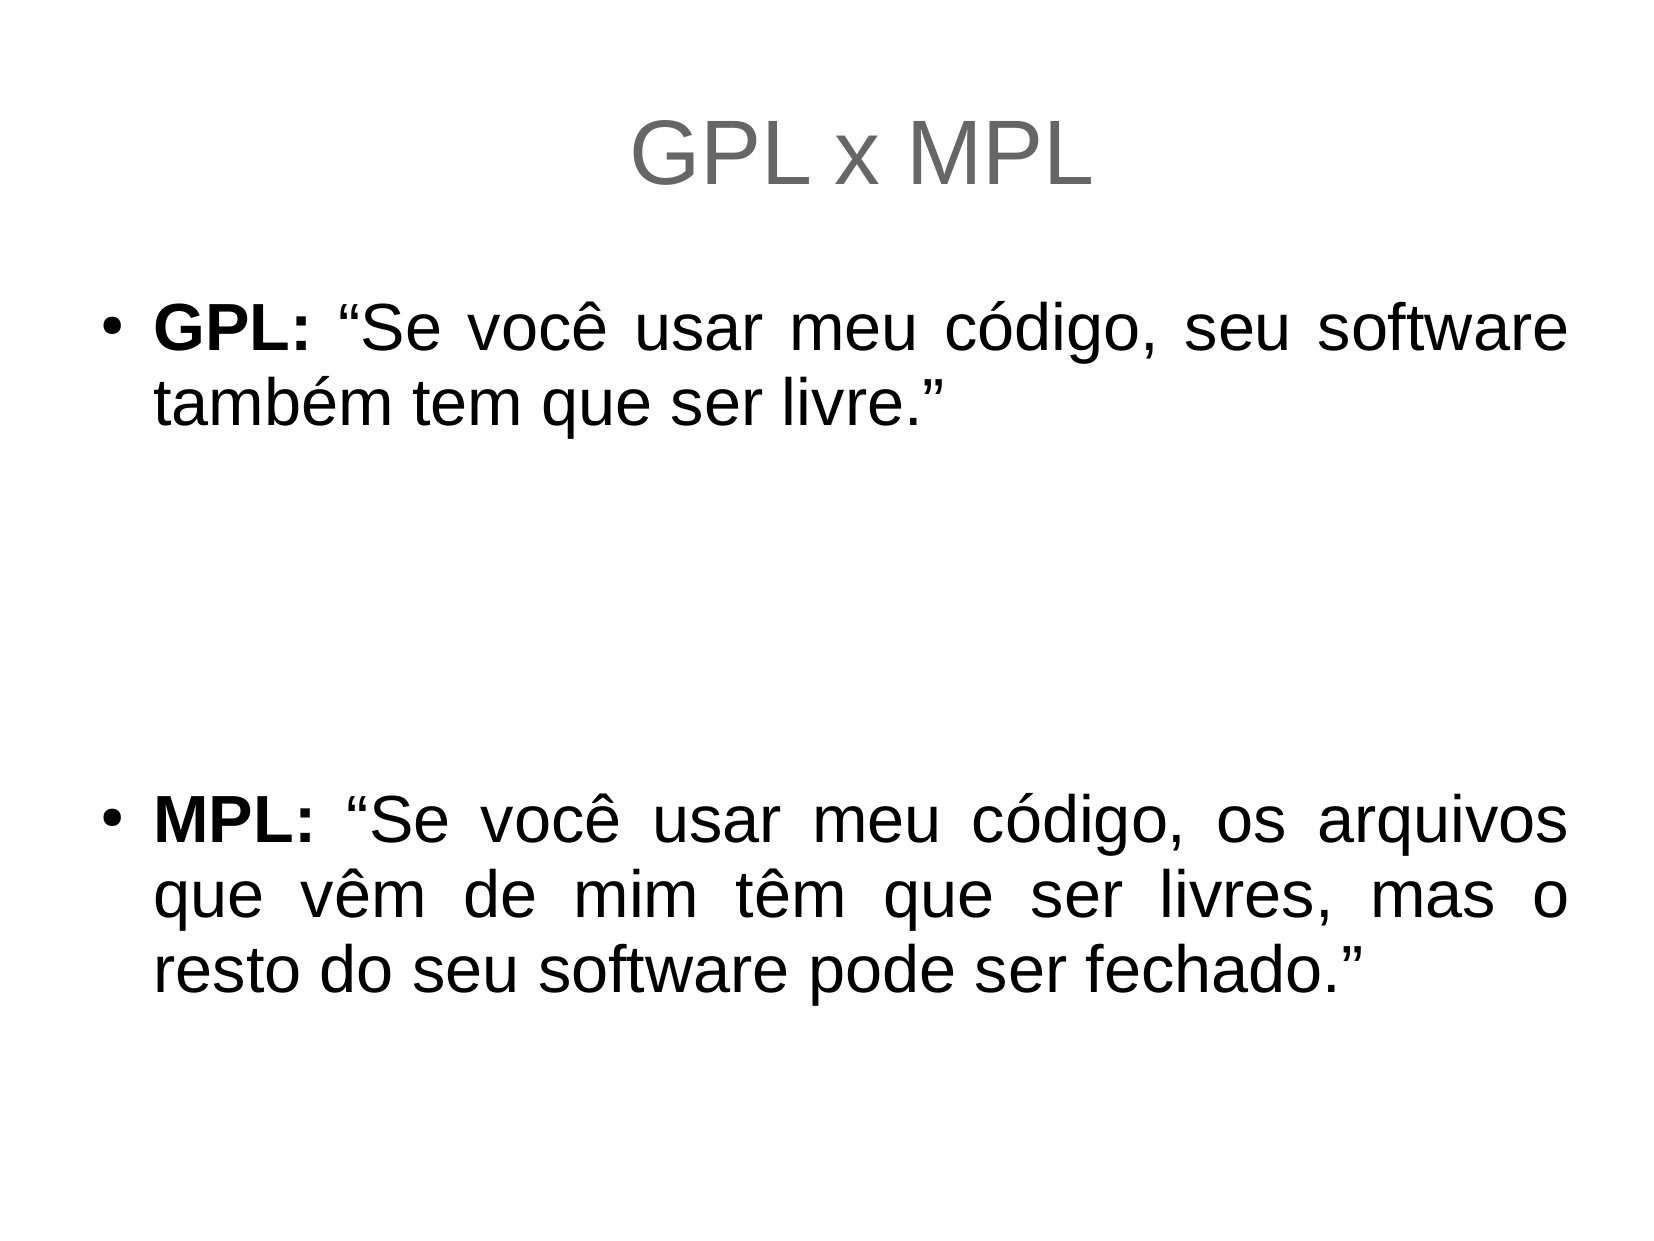

# GPL x MPL
GPL: “Se você usar meu código, seu software também tem que ser livre.”
MPL: “Se você usar meu código, os arquivos que vêm de mim têm que ser livres, mas o resto do seu software pode ser fechado.”